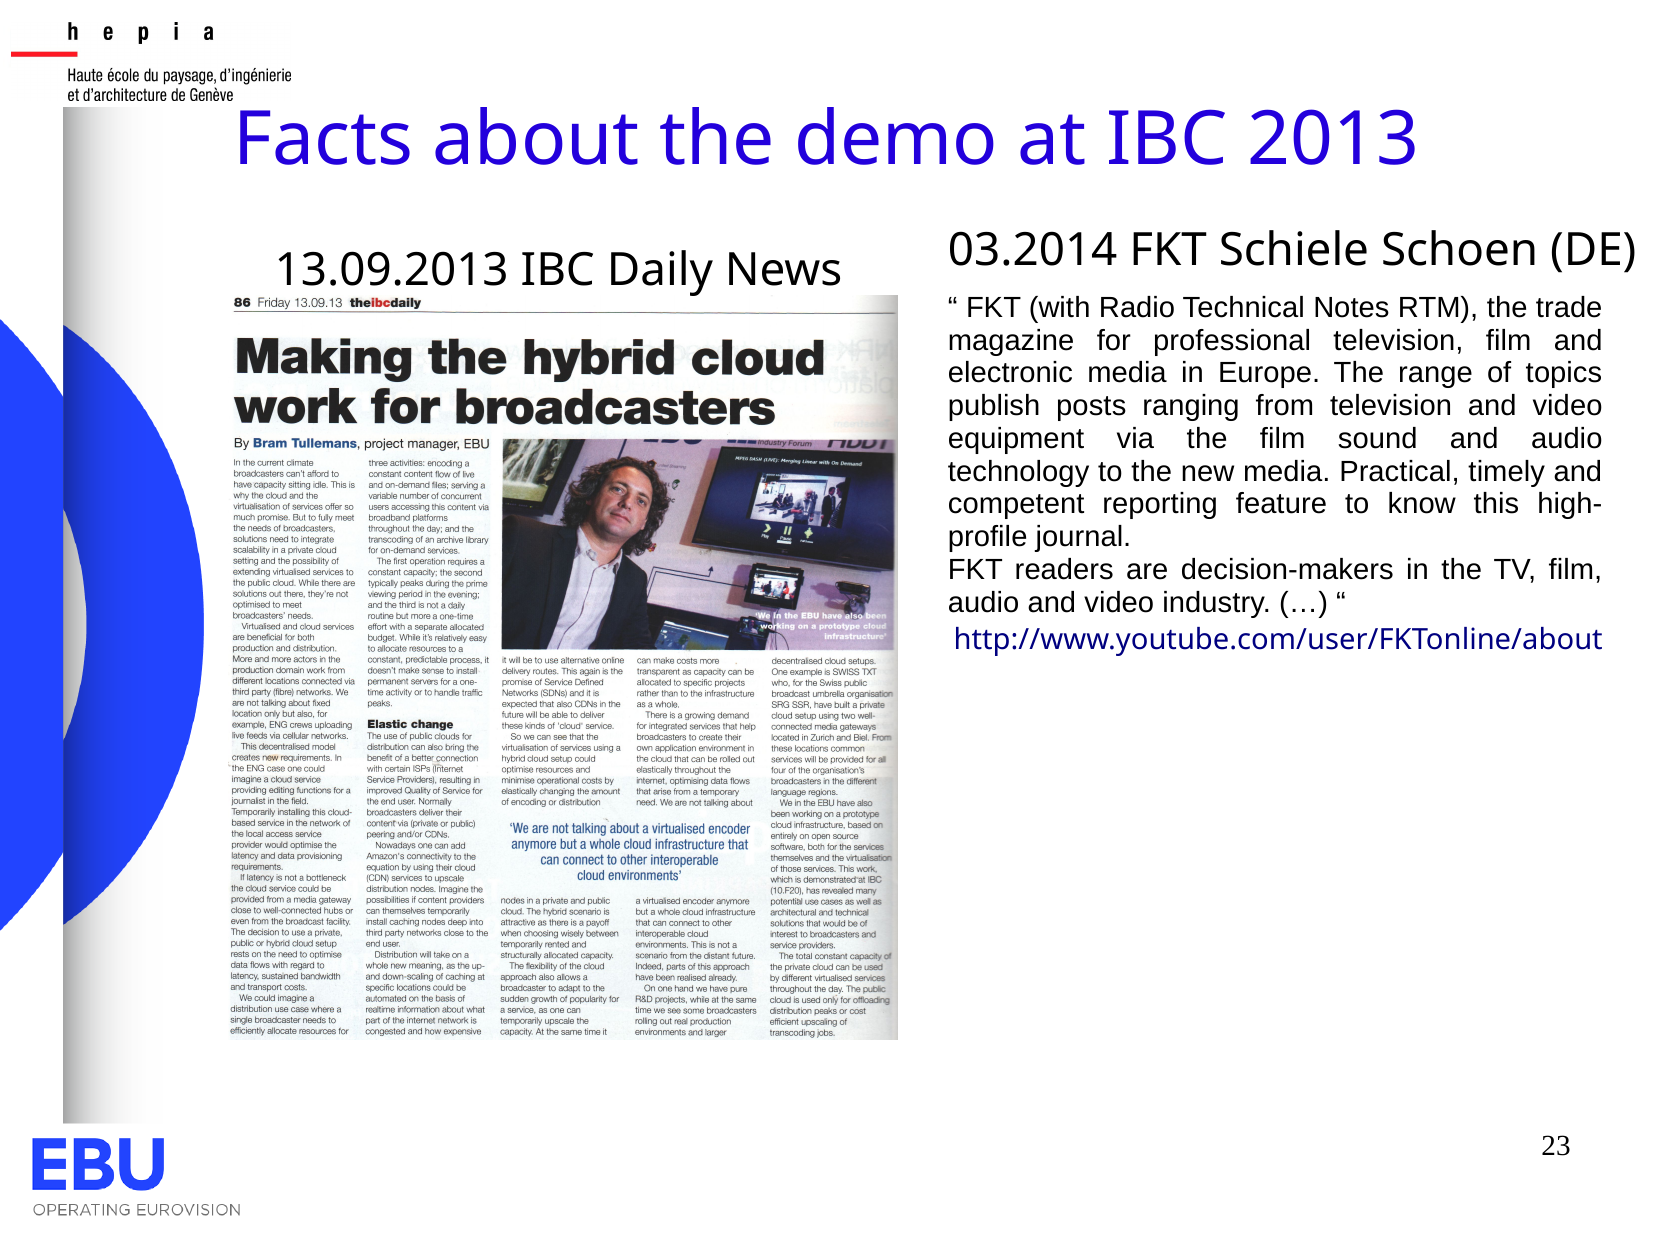

# Facts about the demo at IBC 2013
03.2014 FKT Schiele Schoen (DE)
13.09.2013 IBC Daily News
“ FKT (with Radio Technical Notes RTM), the trade magazine for professional television, film and electronic media in Europe. The range of topics publish posts ranging from television and video equipment via the film sound and audio technology to the new media. Practical, timely and competent reporting feature to know this high-profile journal.
FKT readers are decision-makers in the TV, film, audio and video industry. (…) “
http://www.youtube.com/user/FKTonline/about
23